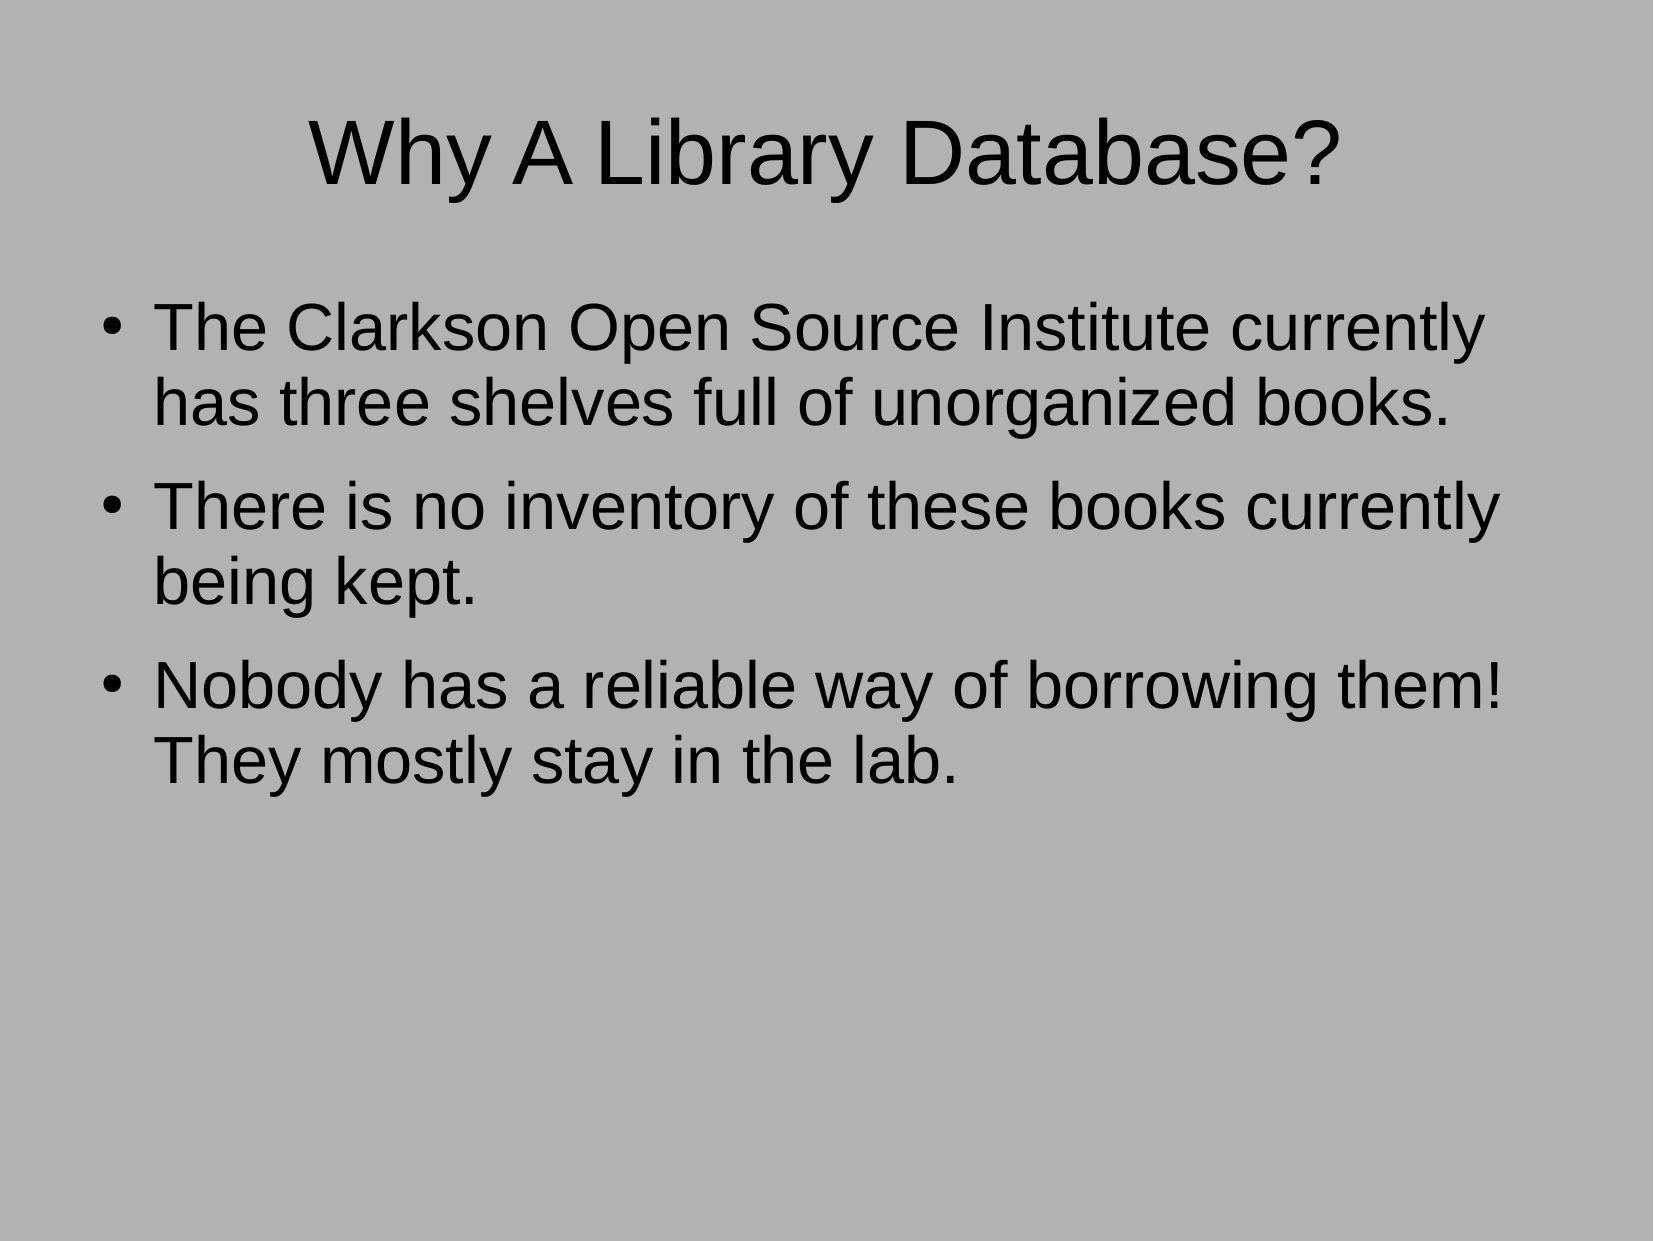

# Why A Library Database?
The Clarkson Open Source Institute currently has three shelves full of unorganized books.
There is no inventory of these books currently being kept.
Nobody has a reliable way of borrowing them! They mostly stay in the lab.